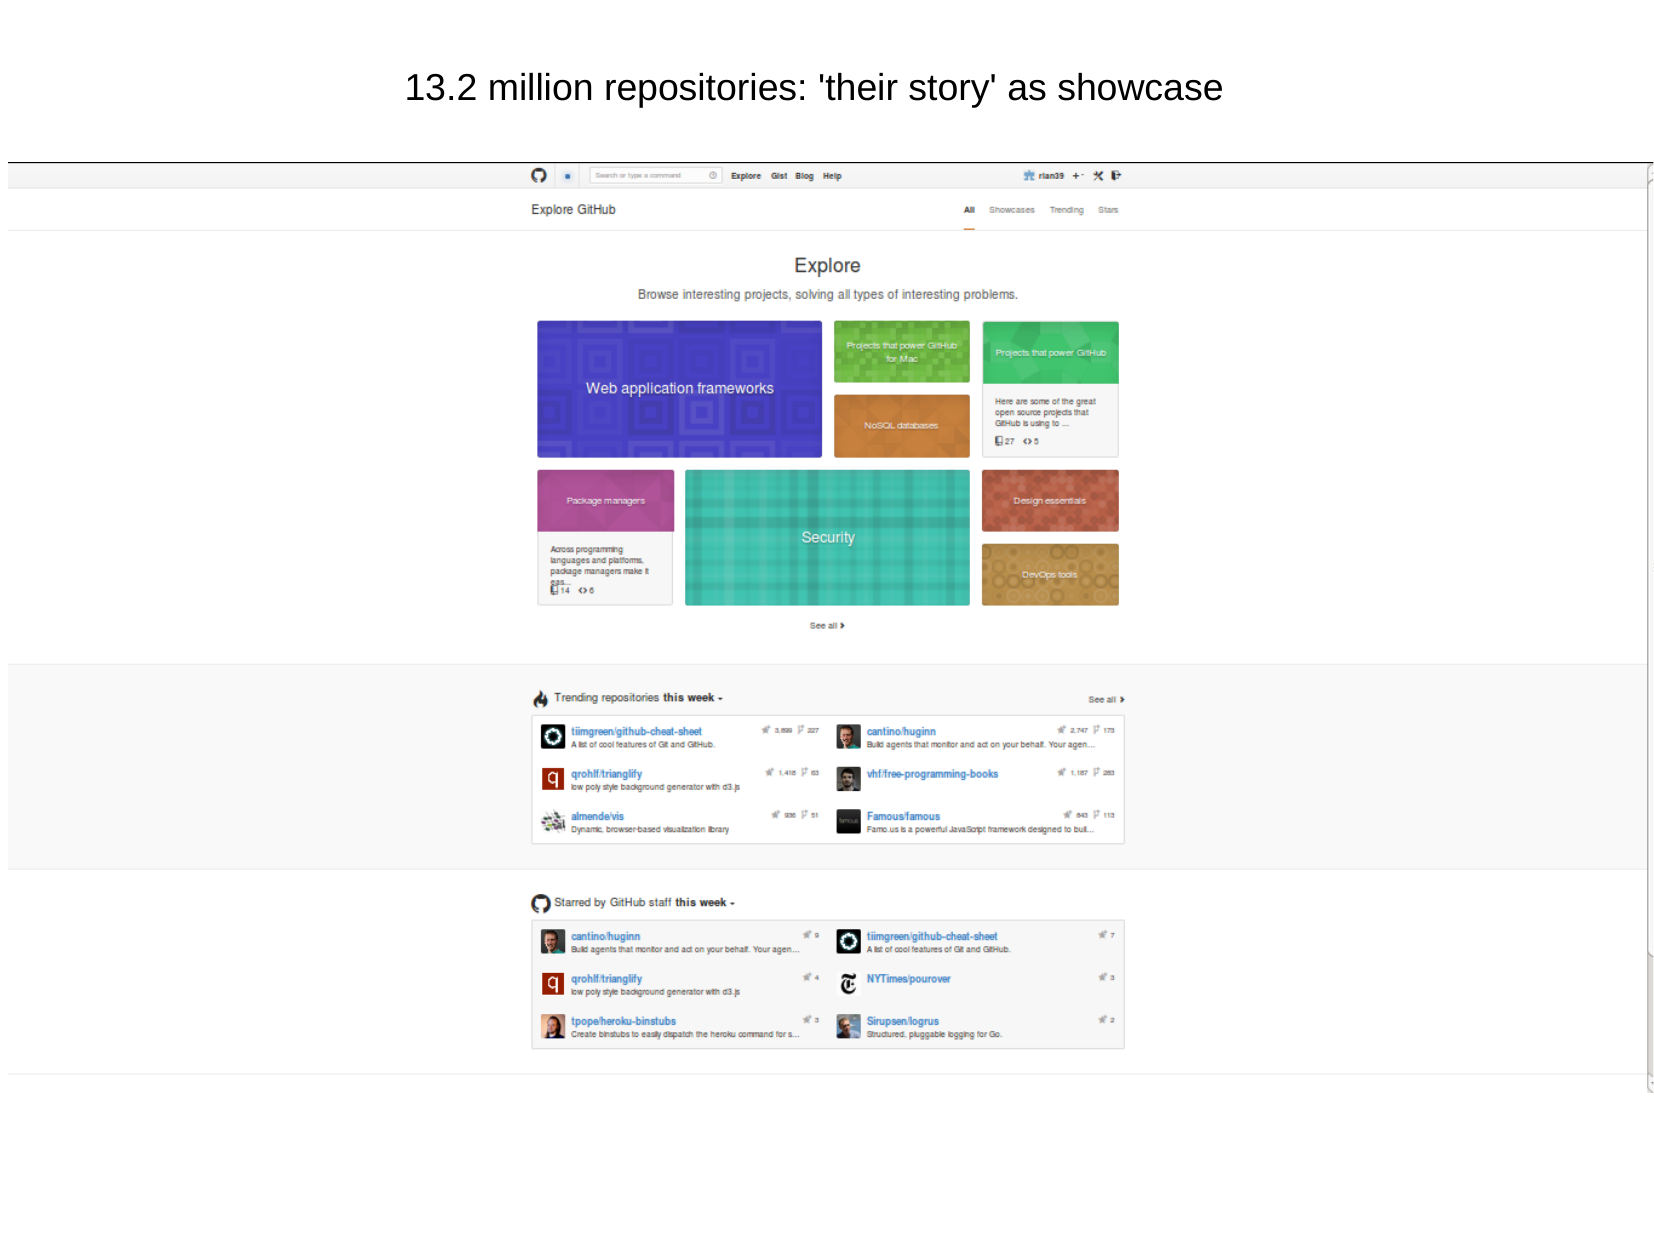

13.2 million repositories: 'their story' as showcase